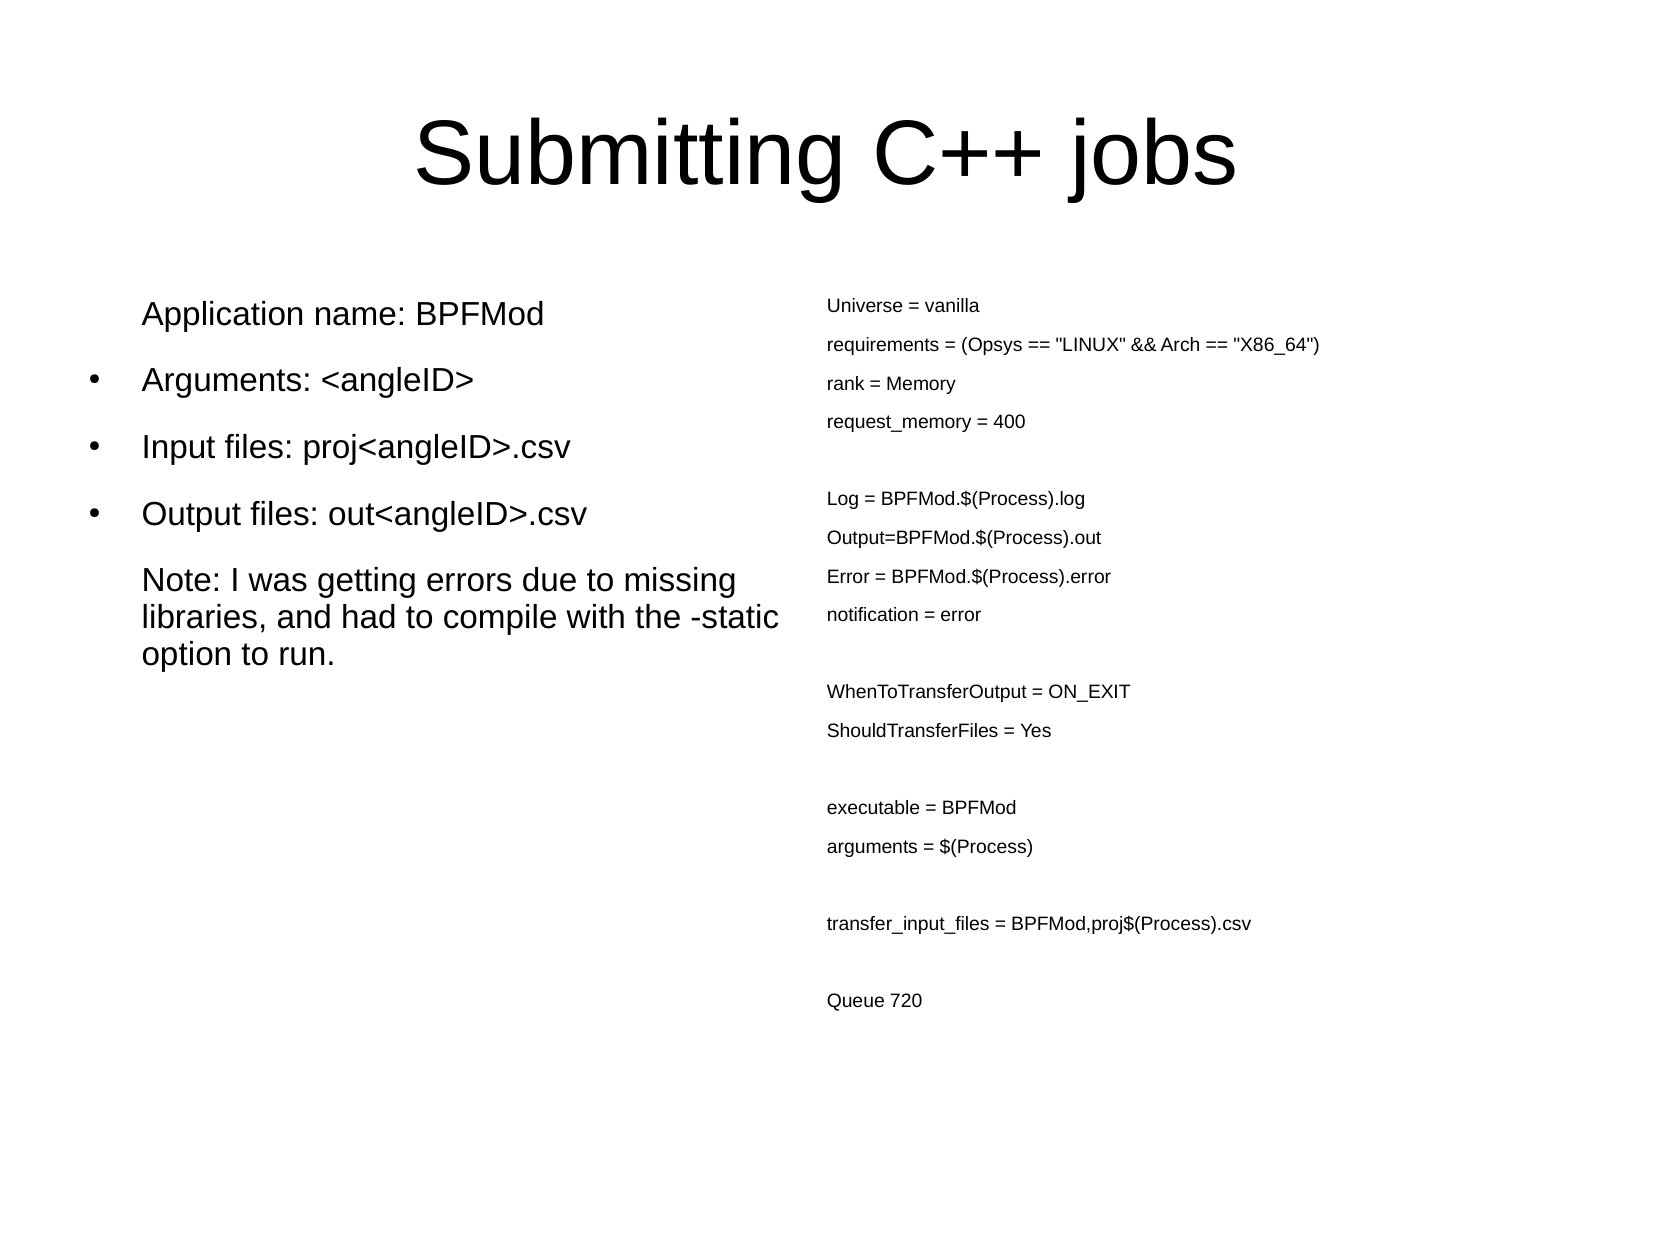

# Submitting C++ jobs
Application name: BPFMod
Arguments: <angleID>
Input files: proj<angleID>.csv
Output files: out<angleID>.csv
Note: I was getting errors due to missing libraries, and had to compile with the -static option to run.
Universe = vanilla
requirements = (Opsys == "LINUX" && Arch == "X86_64")
rank = Memory
request_memory = 400
Log = BPFMod.$(Process).log
Output=BPFMod.$(Process).out
Error = BPFMod.$(Process).error
notification = error
WhenToTransferOutput = ON_EXIT
ShouldTransferFiles = Yes
executable = BPFMod
arguments = $(Process)
transfer_input_files = BPFMod,proj$(Process).csv
Queue 720